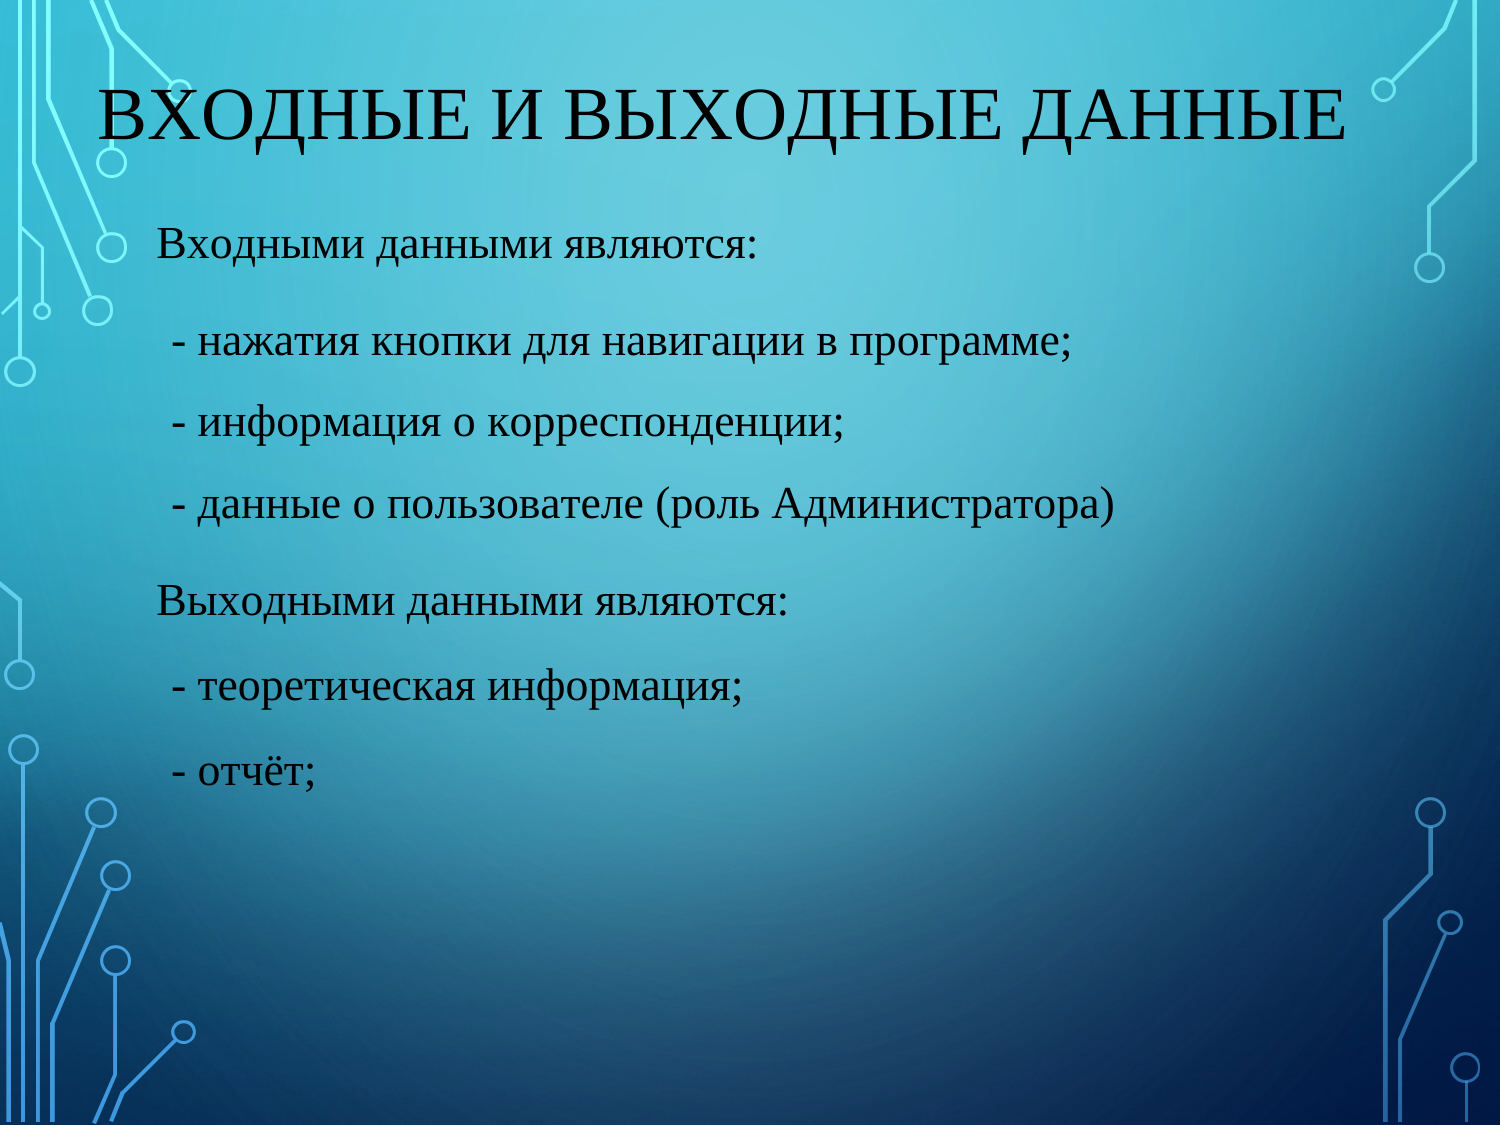

ВХОДНЫЕ И ВЫХОДНЫЕ ДАННЫЕ
Входными данными являются:
	- нажатия кнопки для навигации в программе;
	- информация о корреспонденции;
	- данные о пользователе (роль Администратора)
Выходными данными являются:
	- теоретическая информация;
	- отчёт;